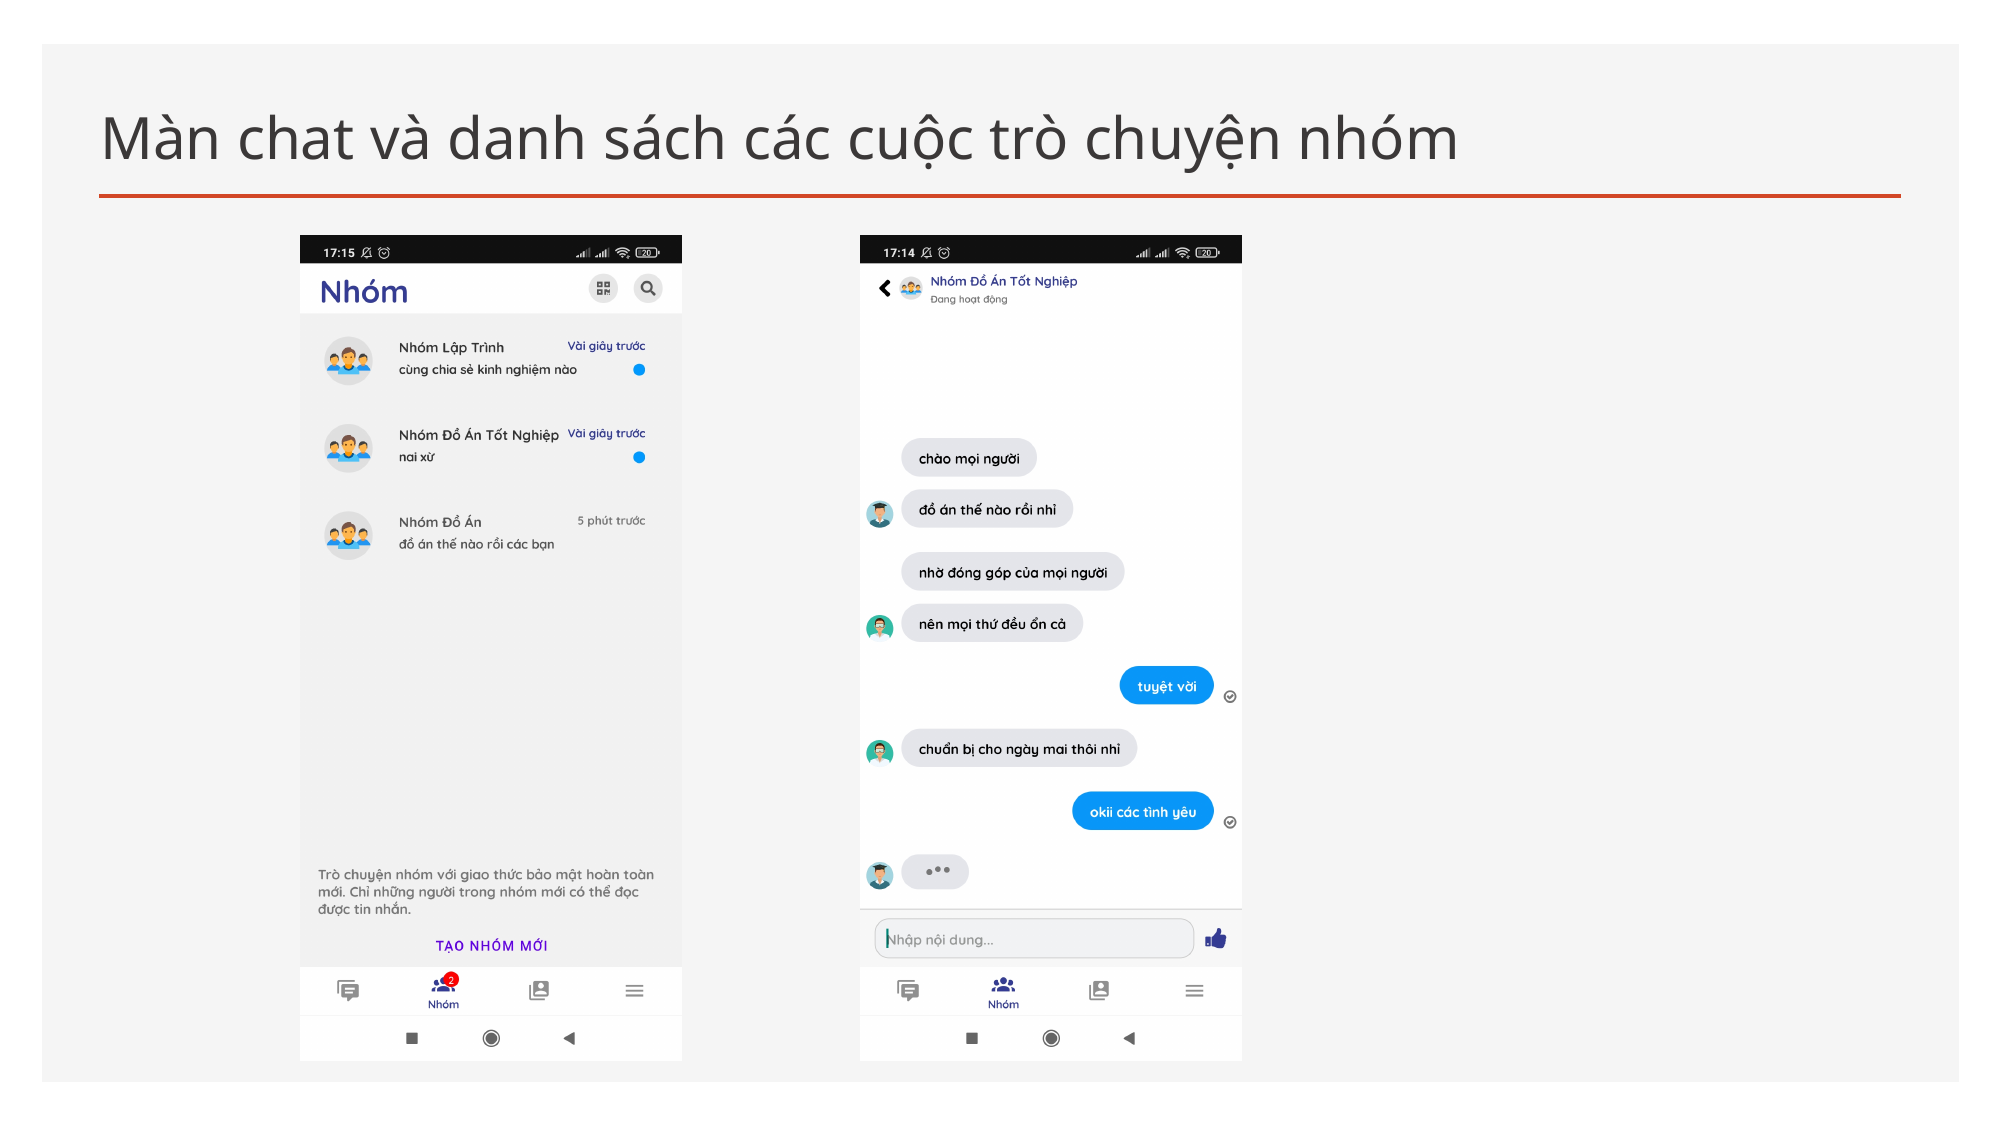

# Màn chat và danh sách các cuộc trò chuyện nhóm